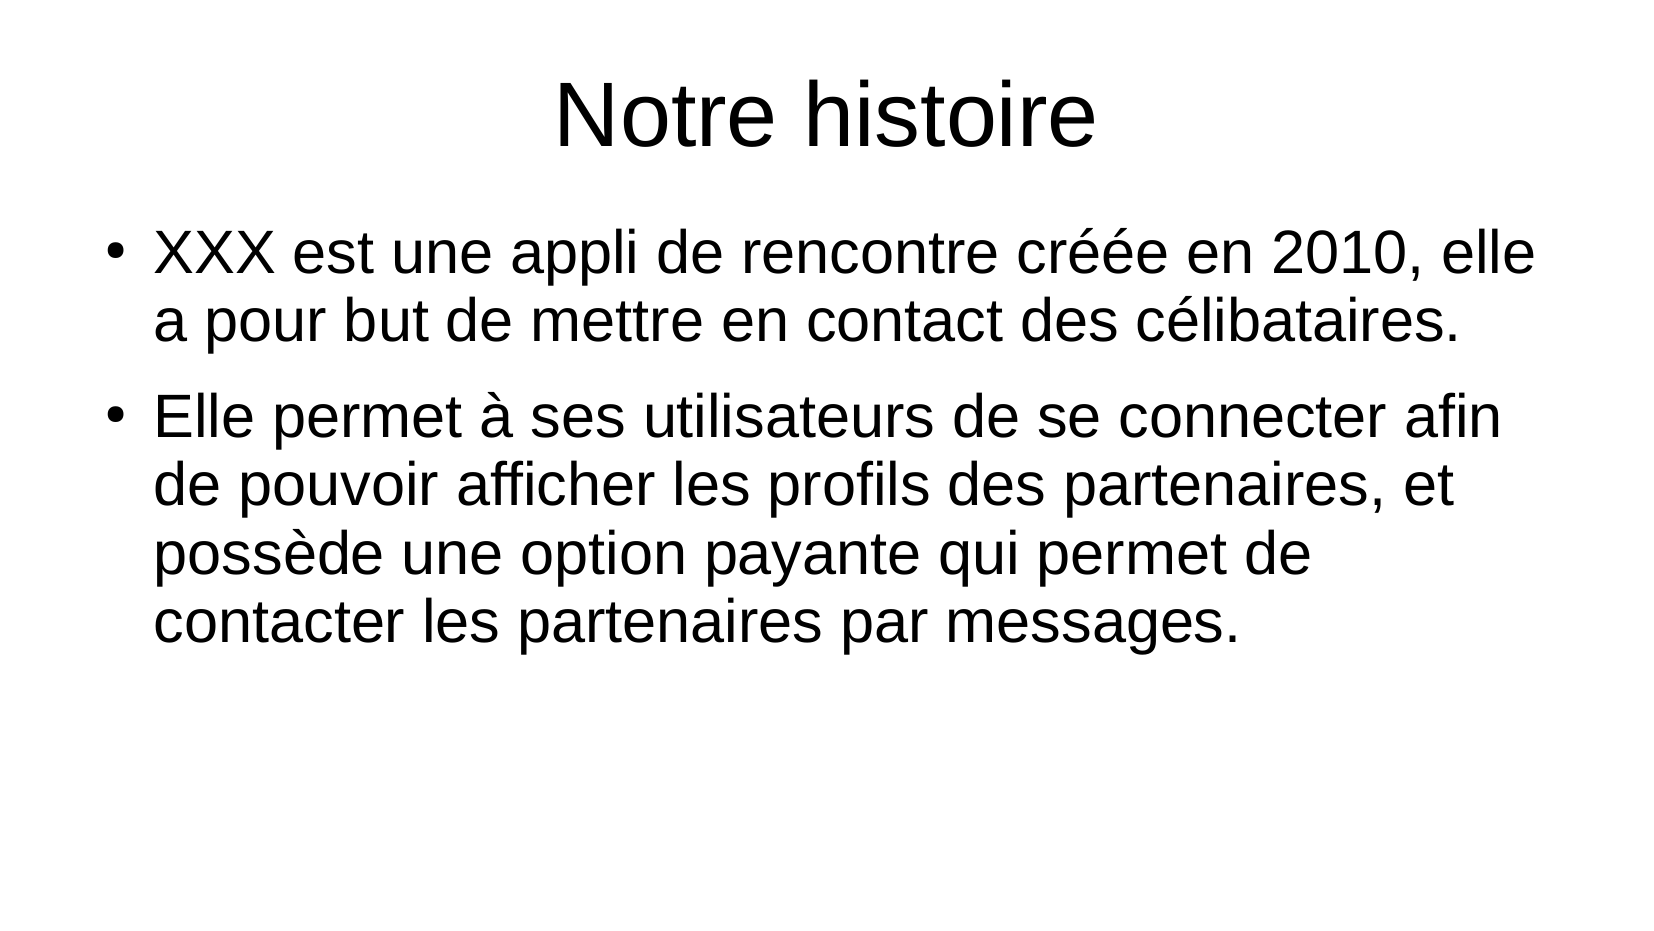

# Notre histoire
XXX est une appli de rencontre créée en 2010, elle a pour but de mettre en contact des célibataires.
Elle permet à ses utilisateurs de se connecter afin de pouvoir afficher les profils des partenaires, et possède une option payante qui permet de contacter les partenaires par messages.